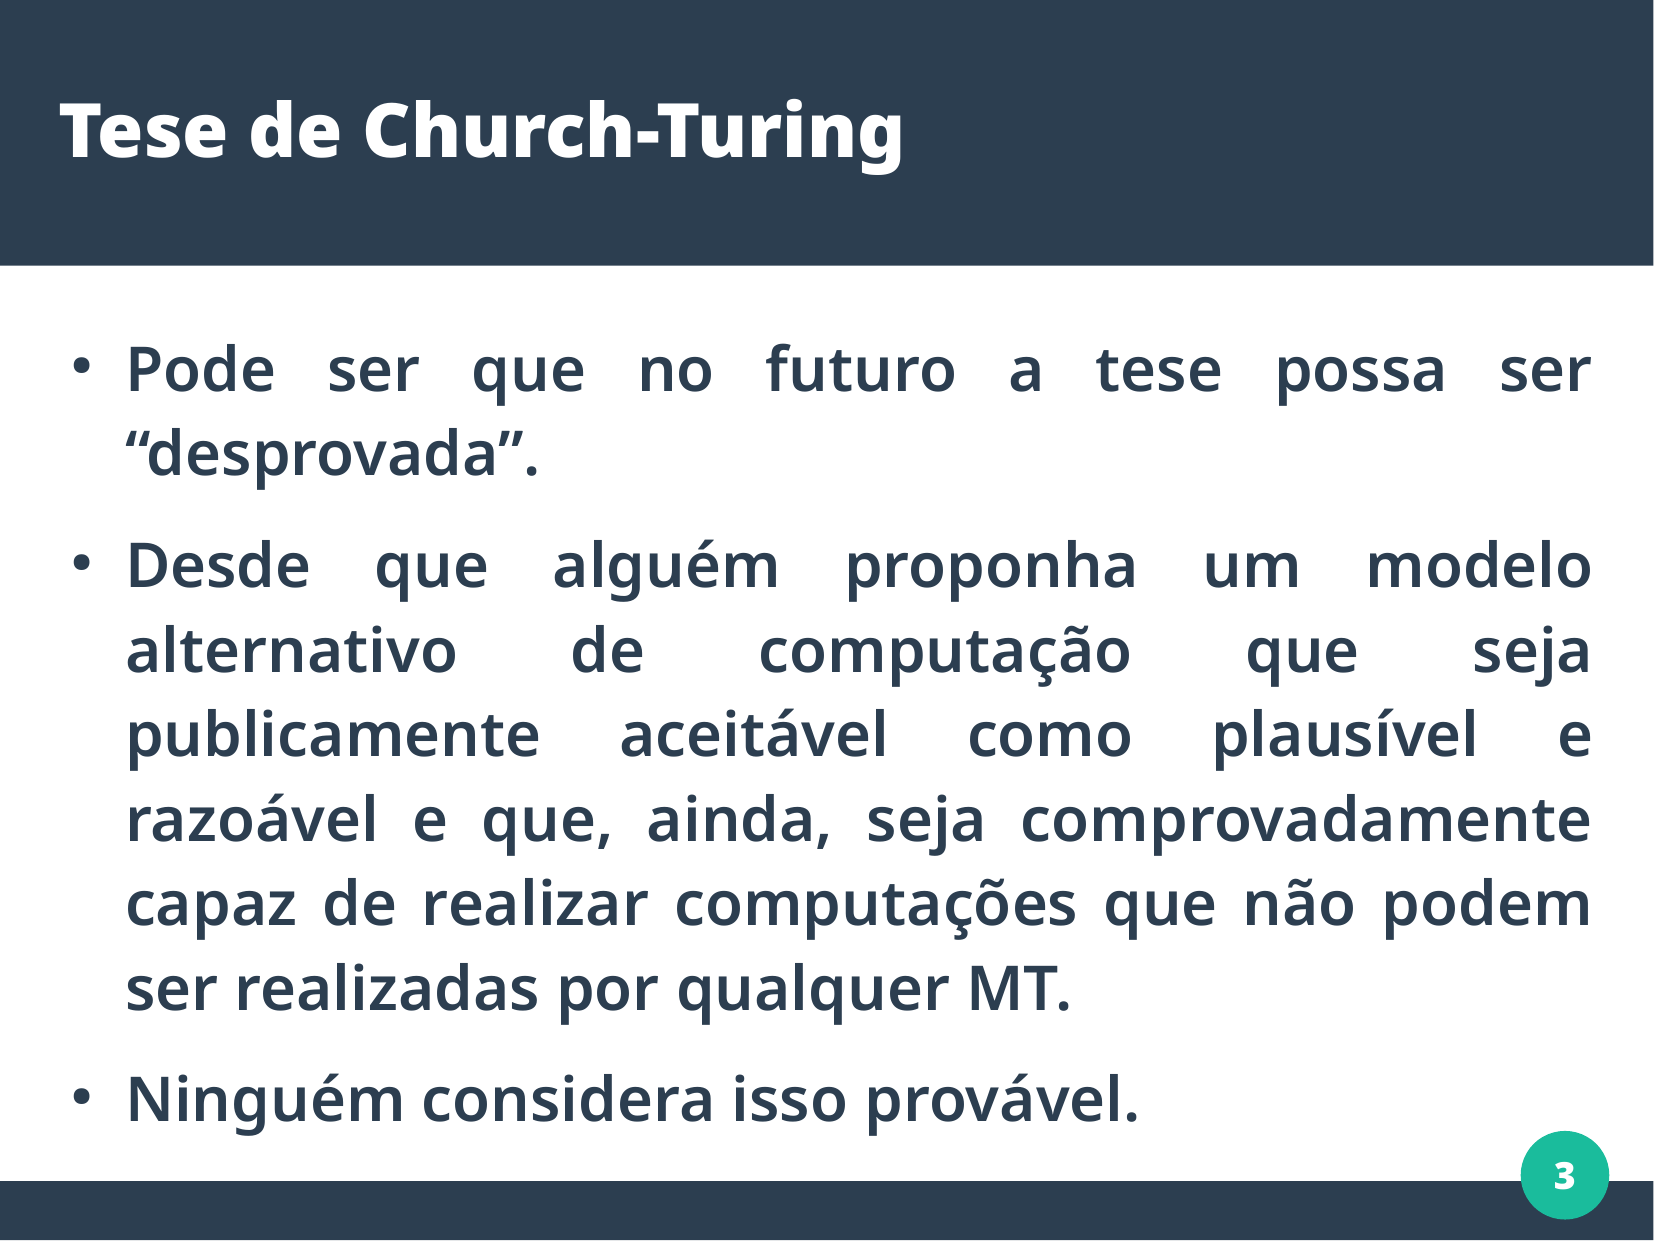

# Tese de Church-Turing
Pode ser que no futuro a tese possa ser “desprovada”.
Desde que alguém proponha um modelo alternativo de computação que seja publicamente aceitável como plausível e razoável e que, ainda, seja comprovadamente capaz de realizar computações que não podem ser realizadas por qualquer MT.
Ninguém considera isso provável.
3